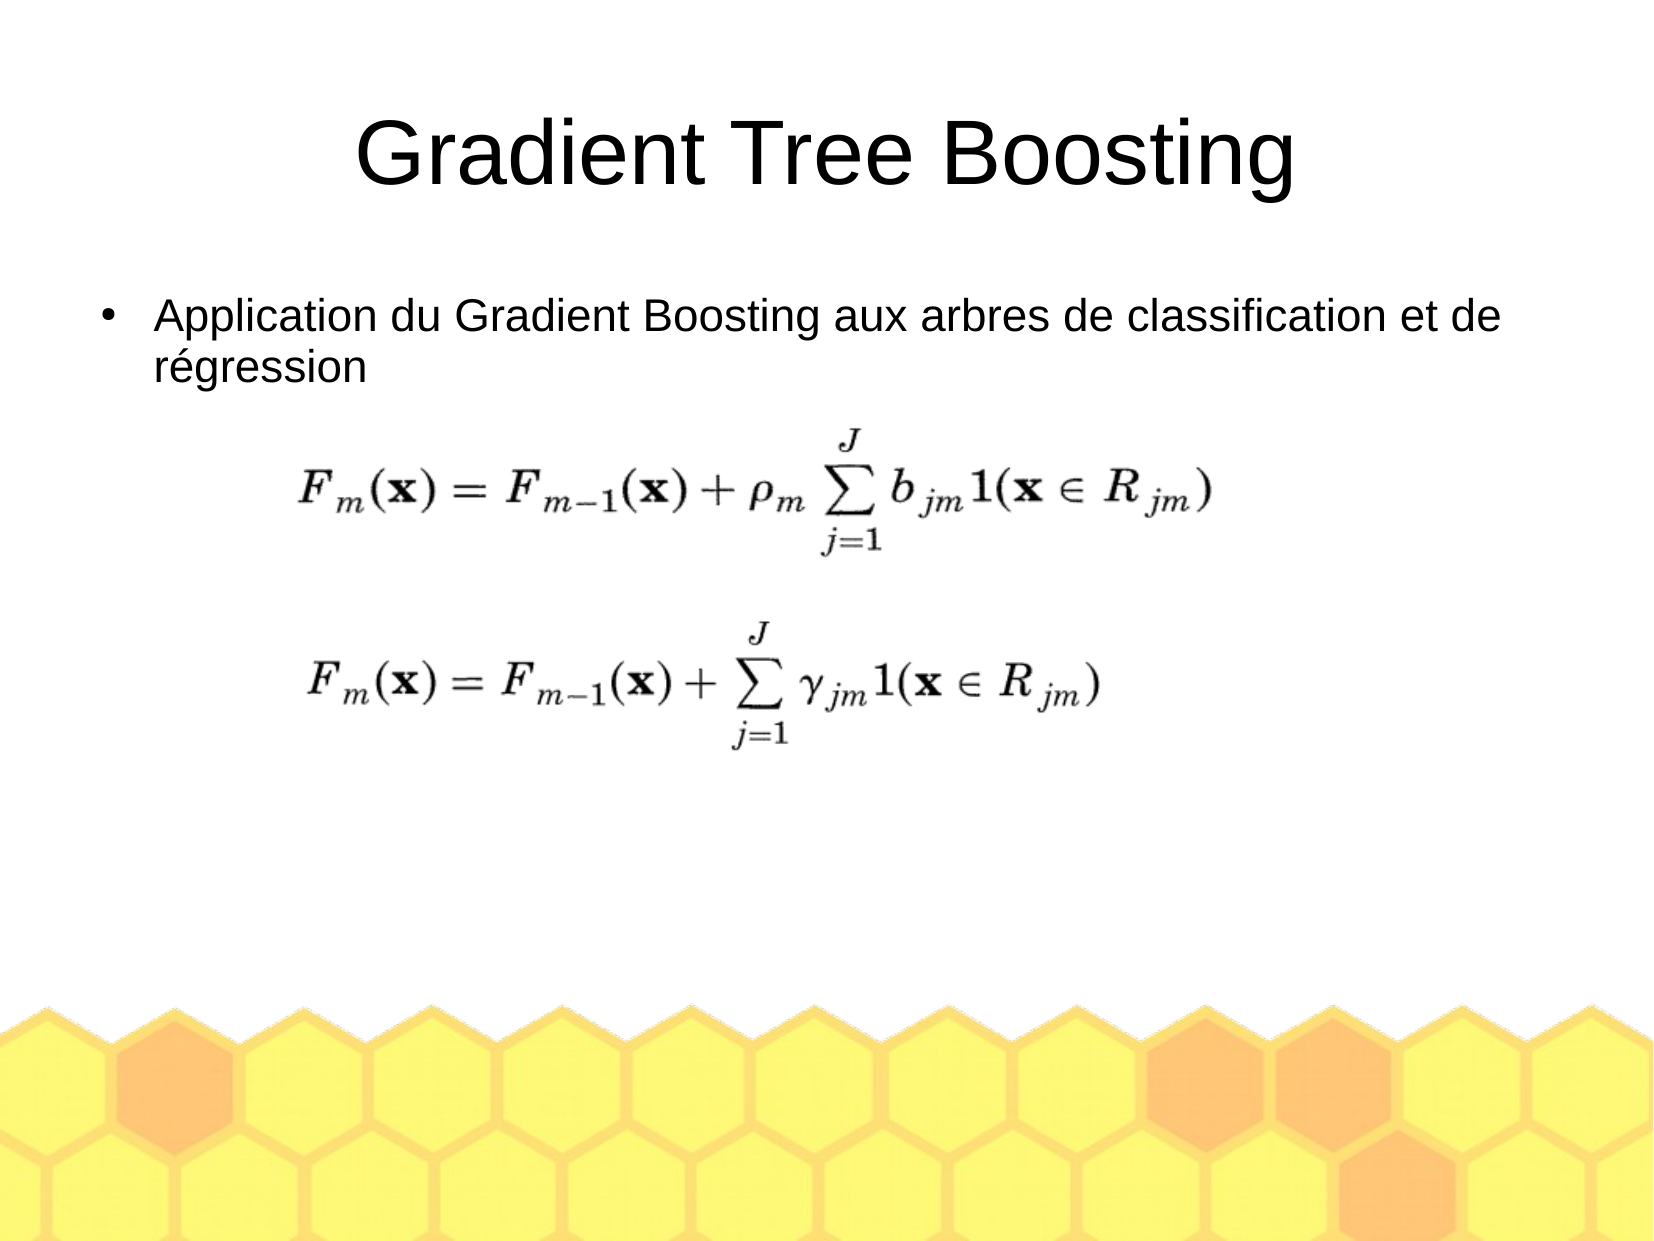

# Gradient Tree Boosting
Application du Gradient Boosting aux arbres de classification et de régression